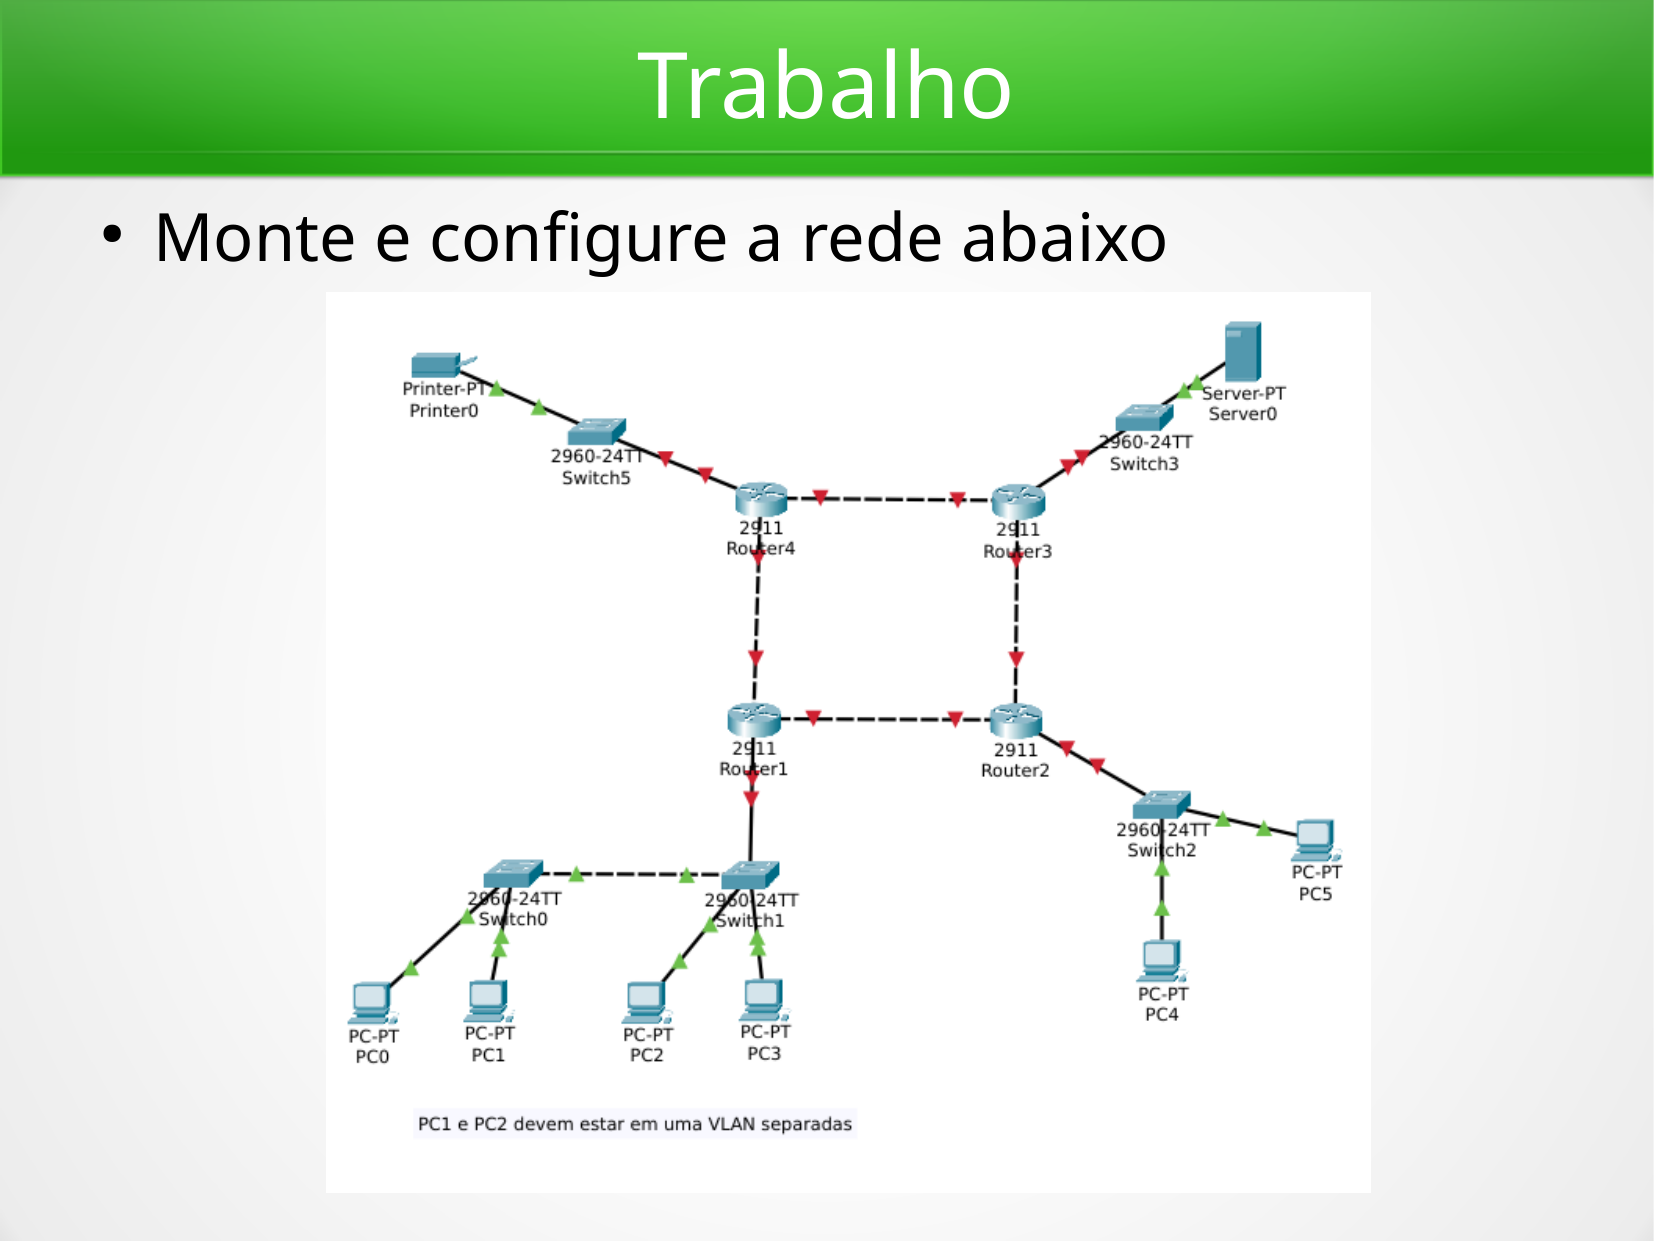

# Trabalho
Monte e configure a rede abaixo